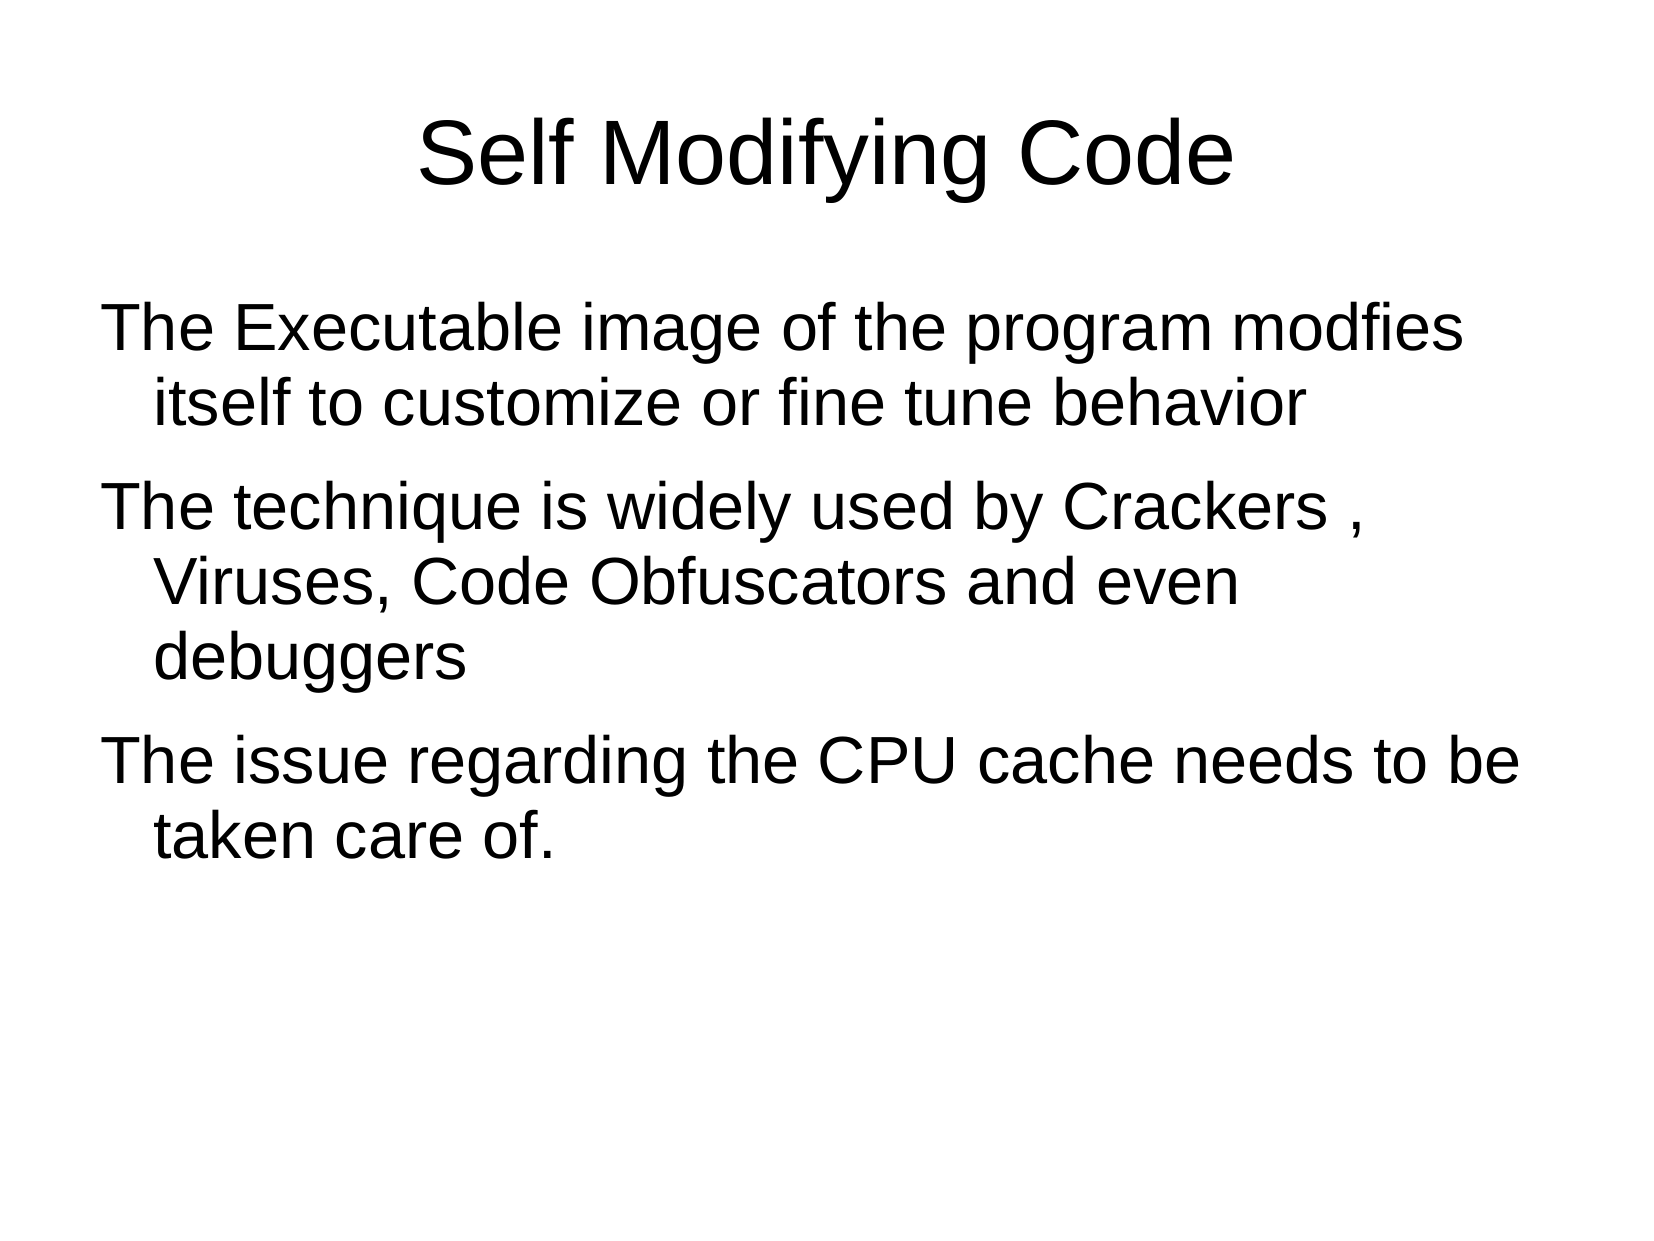

# Self Modifying Code
The Executable image of the program modfies itself to customize or fine tune behavior
The technique is widely used by Crackers , Viruses, Code Obfuscators and even debuggers
The issue regarding the CPU cache needs to be taken care of.